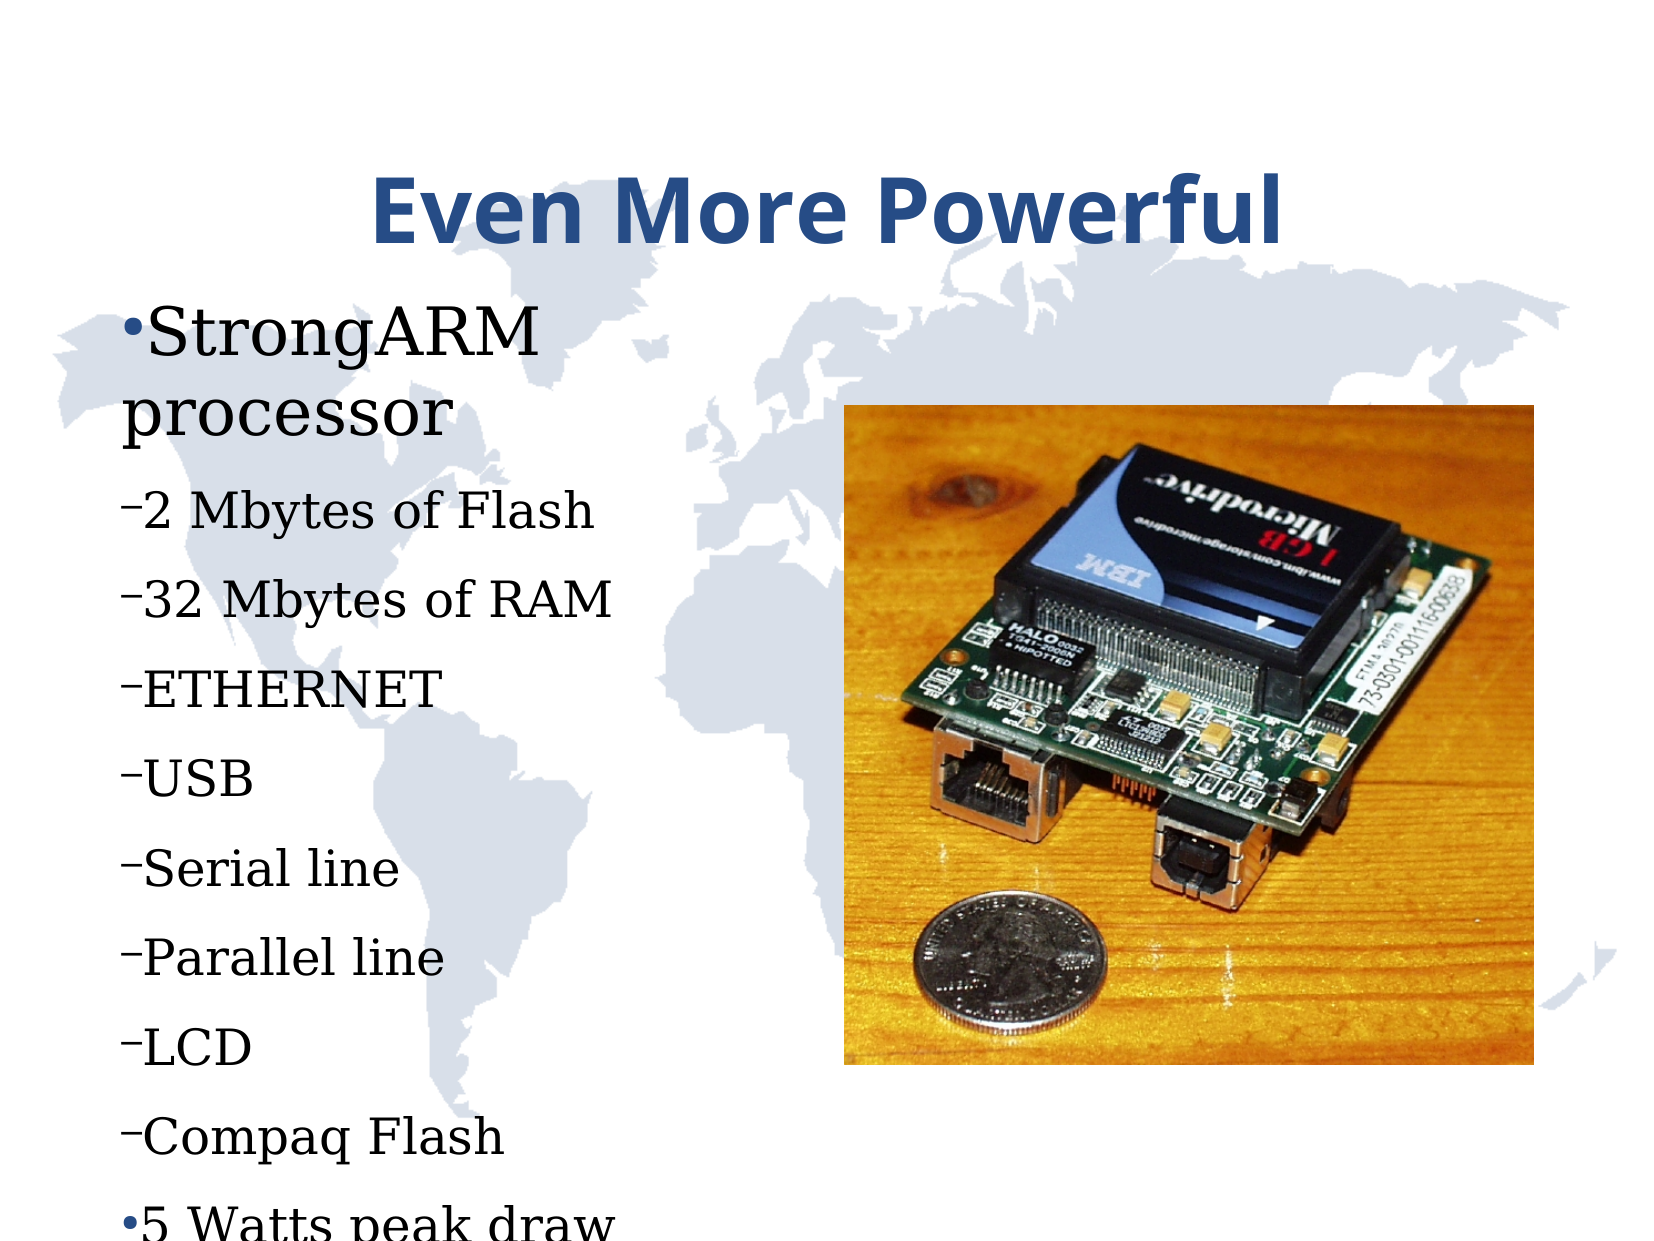

# Even More Powerful
StrongARM processor
2 Mbytes of Flash
32 Mbytes of RAM
ETHERNET
USB
Serial line
Parallel line
LCD
Compaq Flash
5 Watts peak draw